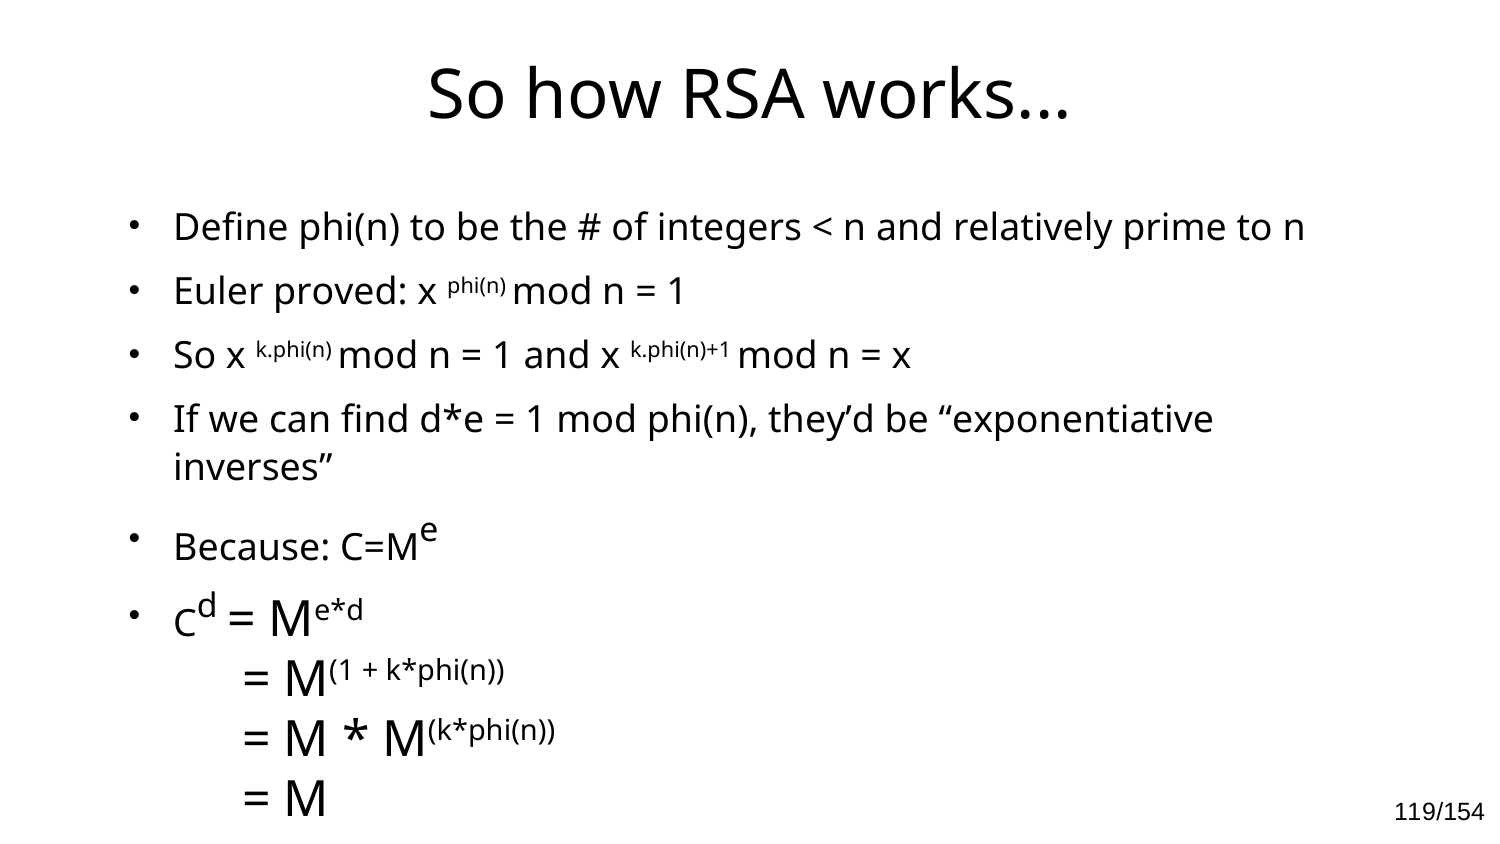

# So how RSA works...
Define phi(n) to be the # of integers < n and relatively prime to n
Euler proved: x phi(n) mod n = 1
So x k.phi(n) mod n = 1 and x k.phi(n)+1 mod n = x
If we can find d*e = 1 mod phi(n), they’d be “exponentiative inverses”
Because: C=Me
Cd = Me*d
 = M(1 + k*phi(n))
 = M * M(k*phi(n))
 = M